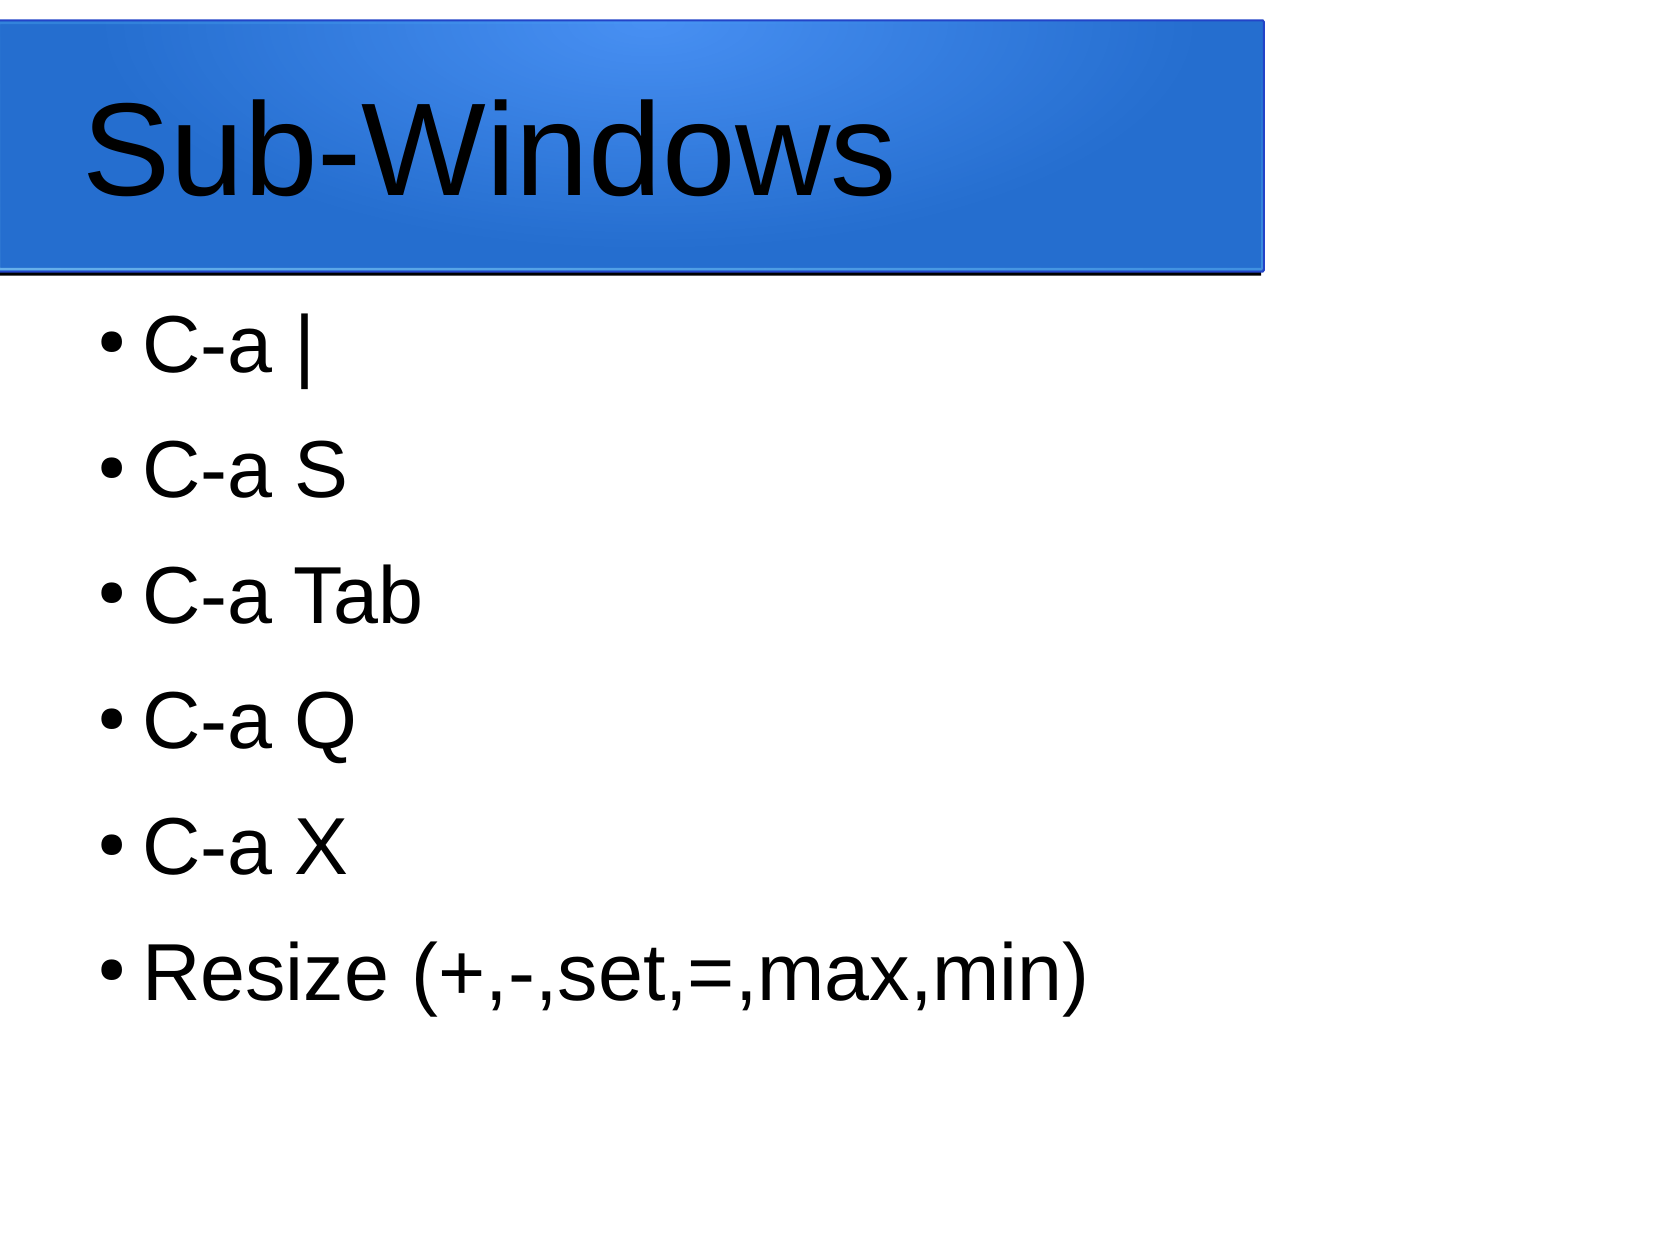

# Sub-Windows
C-a |
C-a S
C-a Tab
C-a Q
C-a X
Resize (+,-,set,=,max,min)